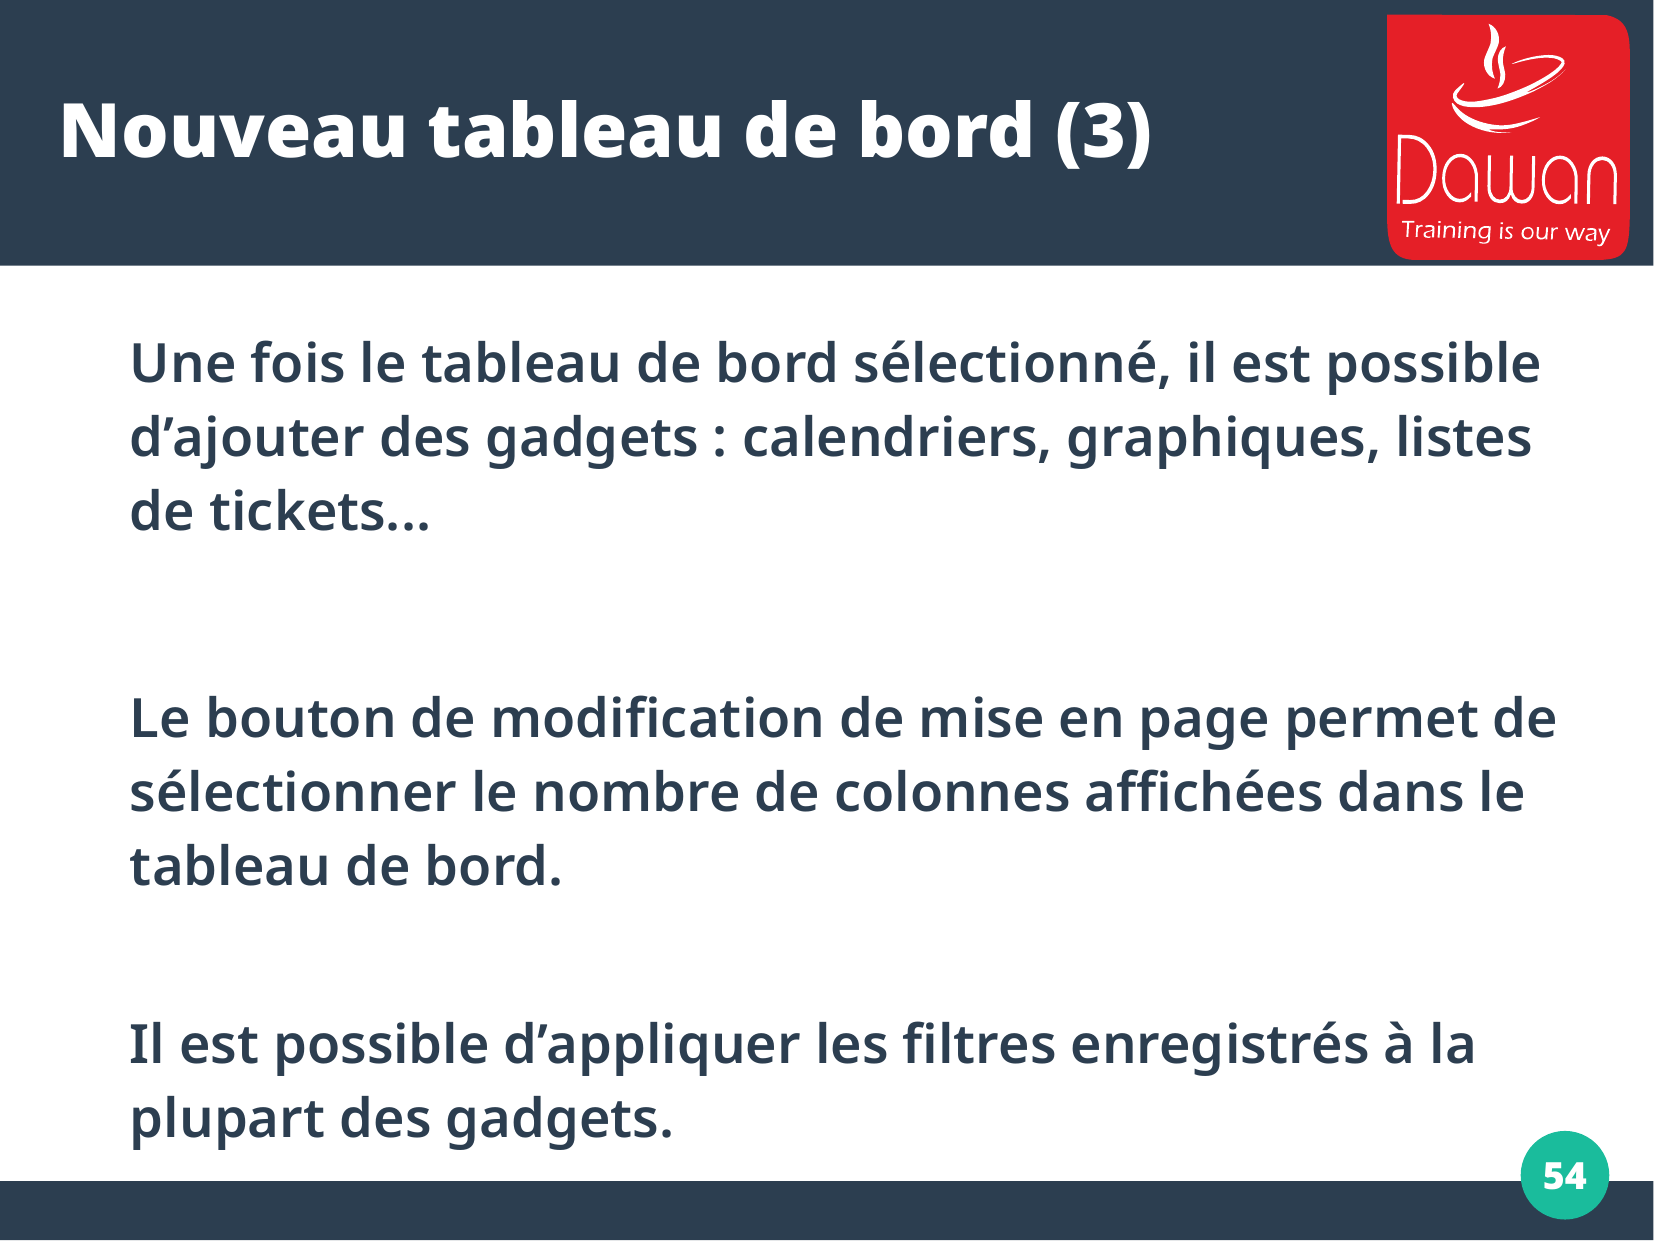

# Nouveau tableau de bord (3)
Une fois le tableau de bord sélectionné, il est possible d’ajouter des gadgets : calendriers, graphiques, listes de tickets...
Le bouton de modification de mise en page permet de sélectionner le nombre de colonnes affichées dans le tableau de bord.
Il est possible d’appliquer les filtres enregistrés à la plupart des gadgets.
54